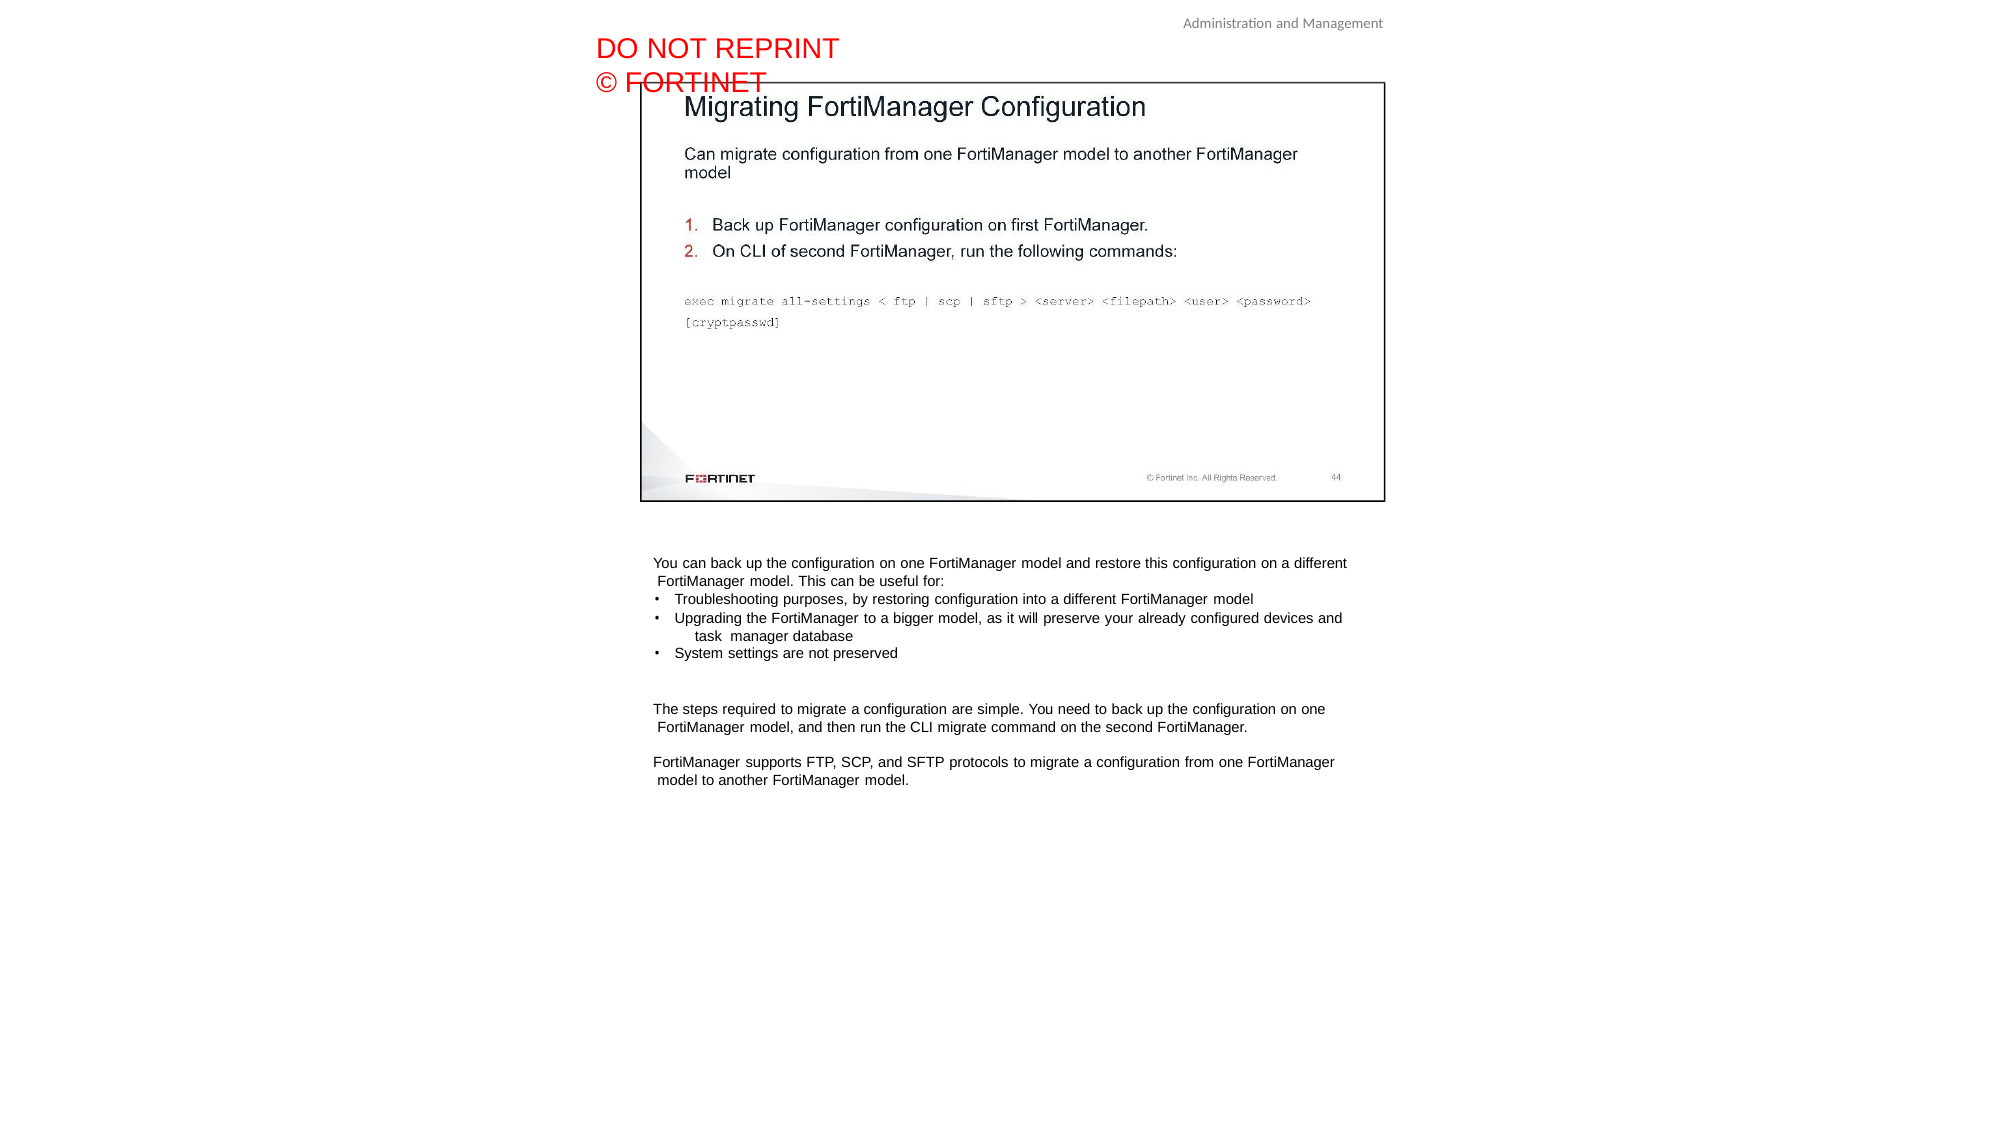

Administration and Management
DO NOT REPRINT
© FORTINET
You can back up the configuration on one FortiManager model and restore this configuration on a different FortiManager model. This can be useful for:
Troubleshooting purposes, by restoring configuration into a different FortiManager model
Upgrading the FortiManager to a bigger model, as it will preserve your already configured devices and task manager database
System settings are not preserved
The steps required to migrate a configuration are simple. You need to back up the configuration on one FortiManager model, and then run the CLI migrate command on the second FortiManager.
FortiManager supports FTP, SCP, and SFTP protocols to migrate a configuration from one FortiManager model to another FortiManager model.
FortiManager 6.2 Study Guide
1